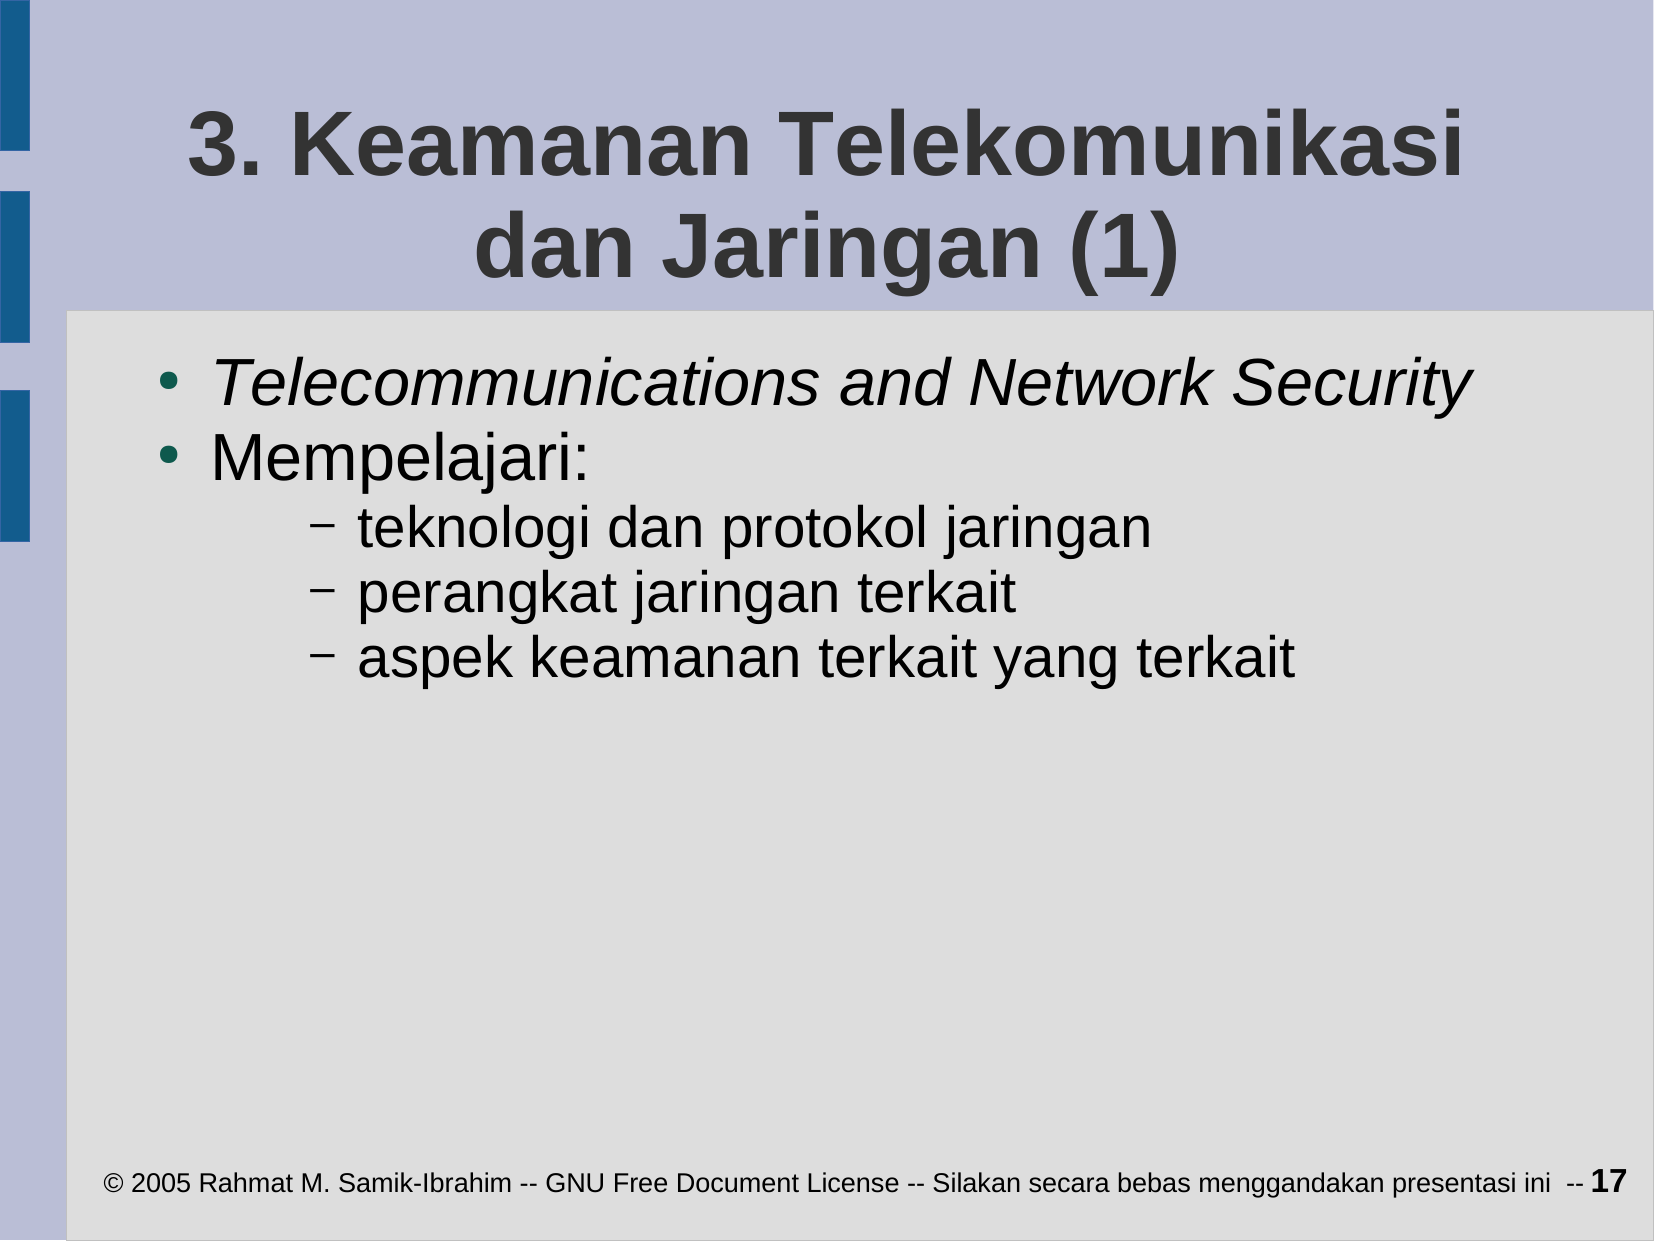

# 3. Keamanan Telekomunikasi dan Jaringan (1)
Telecommunications and Network Security
Mempelajari:
teknologi dan protokol jaringan
perangkat jaringan terkait
aspek keamanan terkait yang terkait